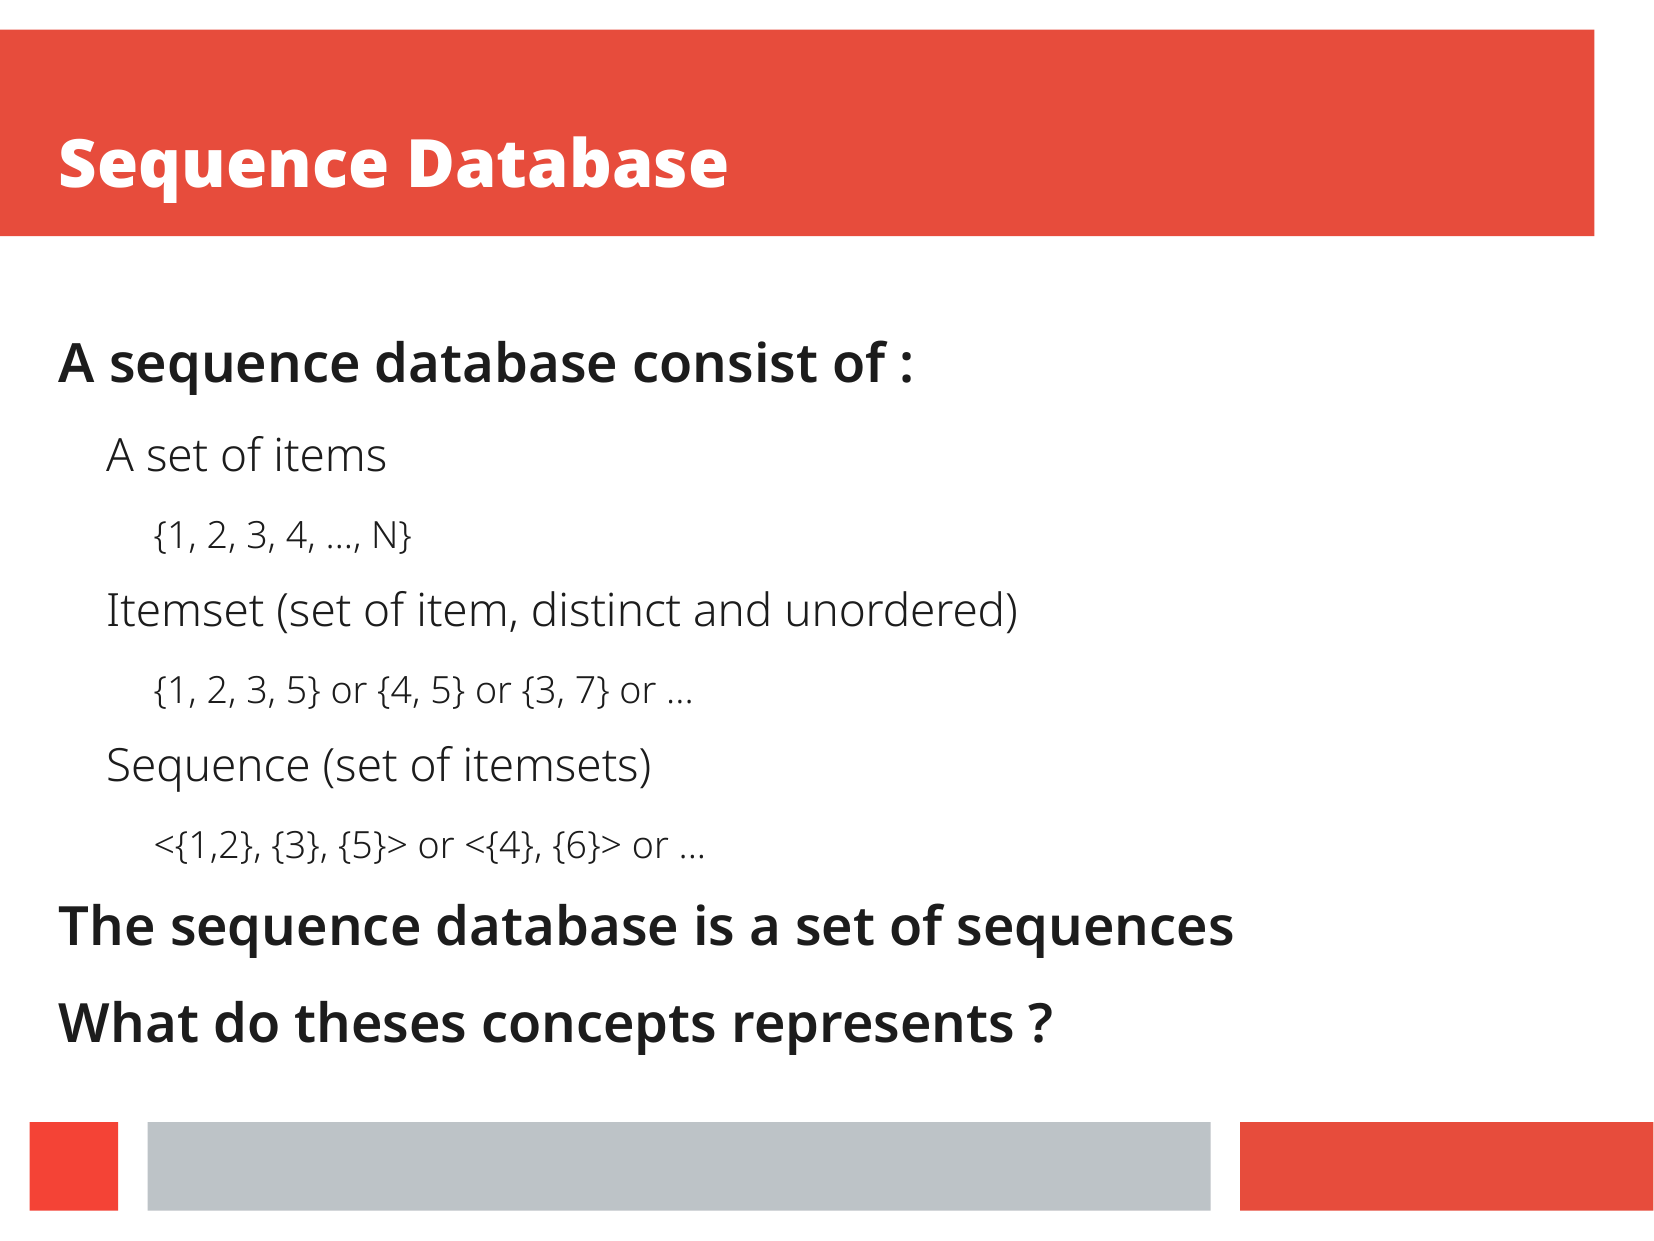

# Sequence Database
A sequence database consist of :
A set of items
{1, 2, 3, 4, …, N}
Itemset (set of item, distinct and unordered)
{1, 2, 3, 5} or {4, 5} or {3, 7} or ...
Sequence (set of itemsets)
<{1,2}, {3}, {5}> or <{4}, {6}> or ...
The sequence database is a set of sequences
What do theses concepts represents ?